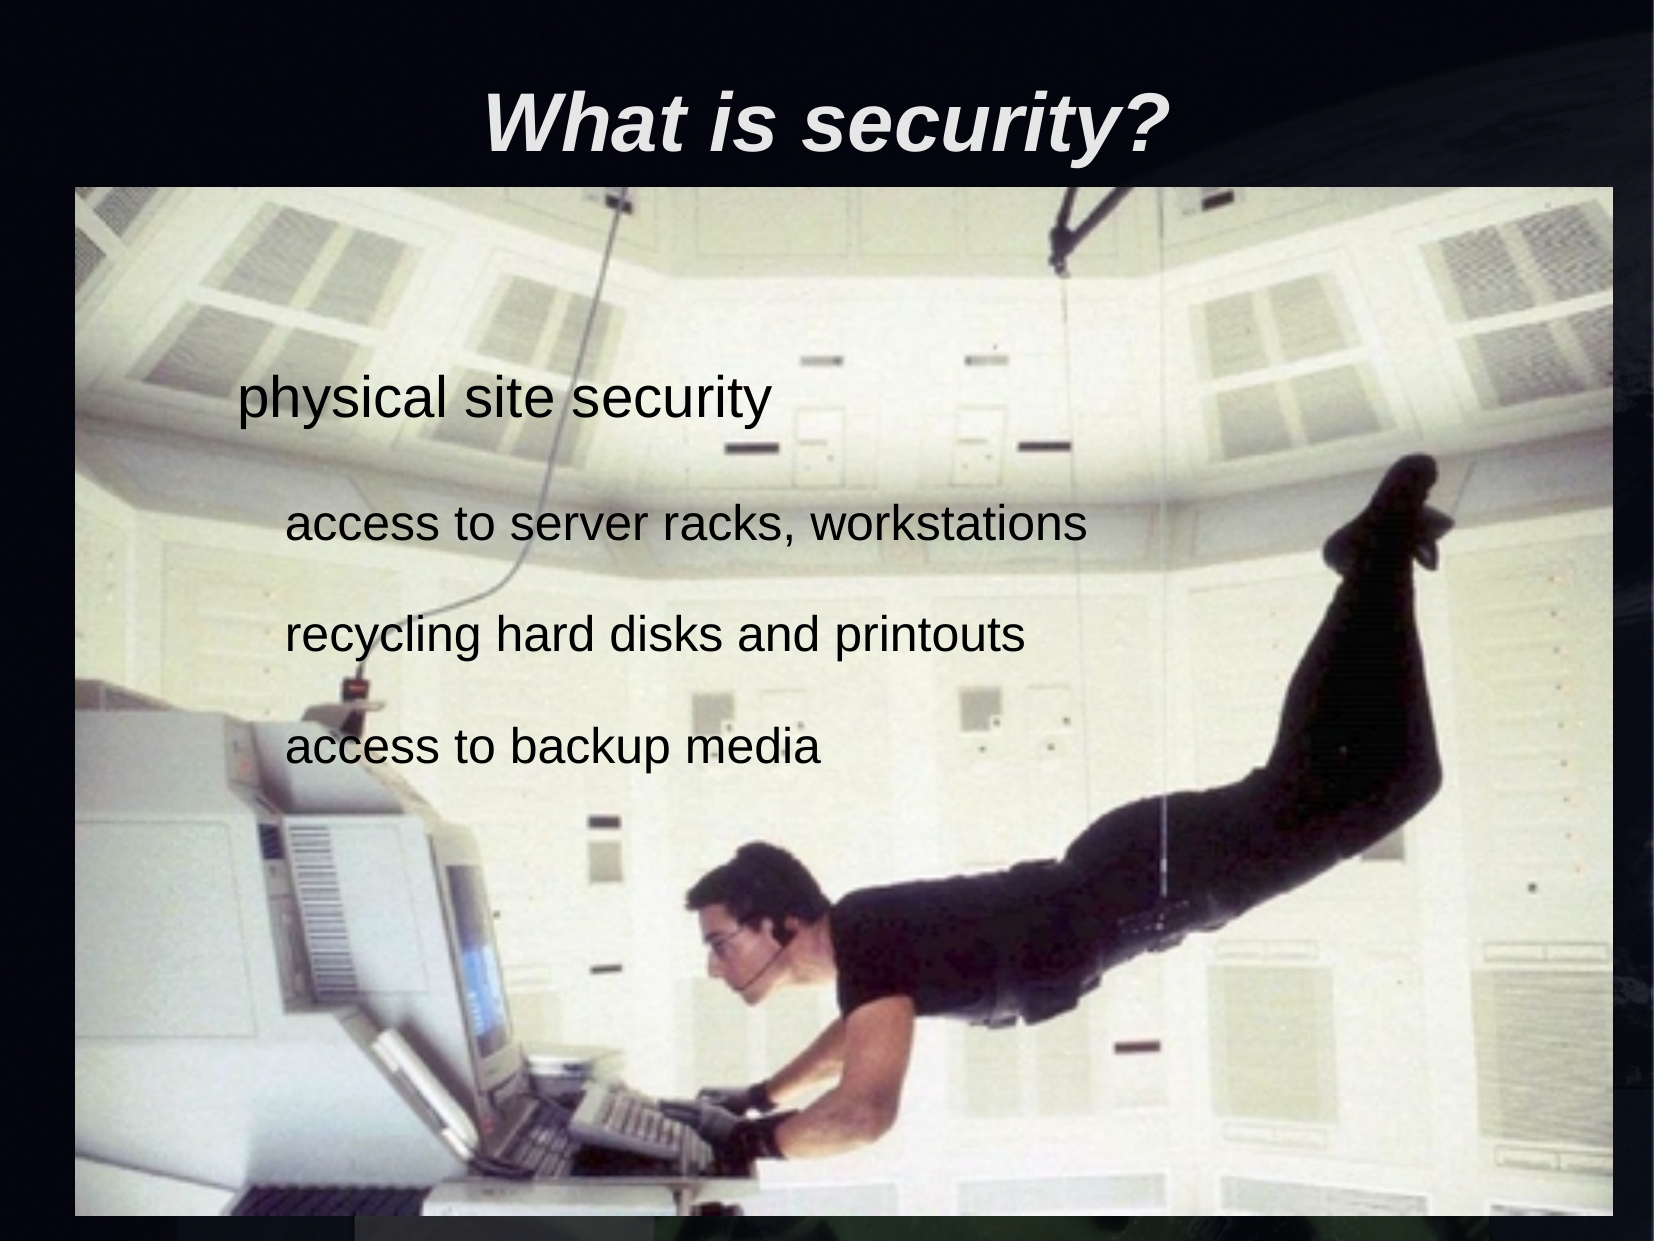

# What is security?
physical site security
access to server racks, workstations
recycling hard disks and printouts
access to backup media